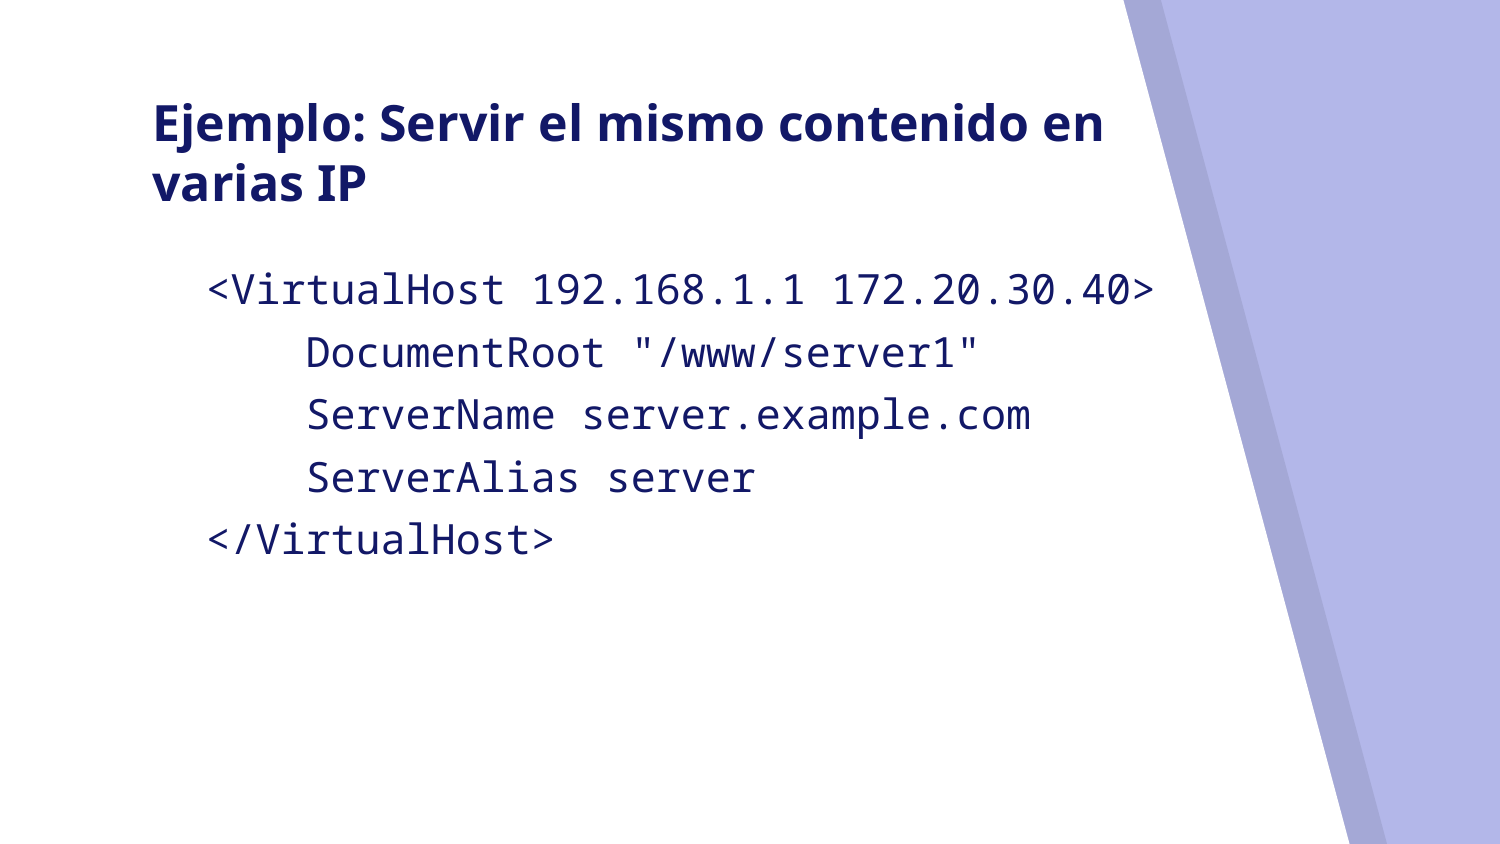

# Ejemplo: Servir el mismo contenido en varias IP
<VirtualHost 192.168.1.1 172.20.30.40>
 DocumentRoot "/www/server1"
 ServerName server.example.com
 ServerAlias server
</VirtualHost>